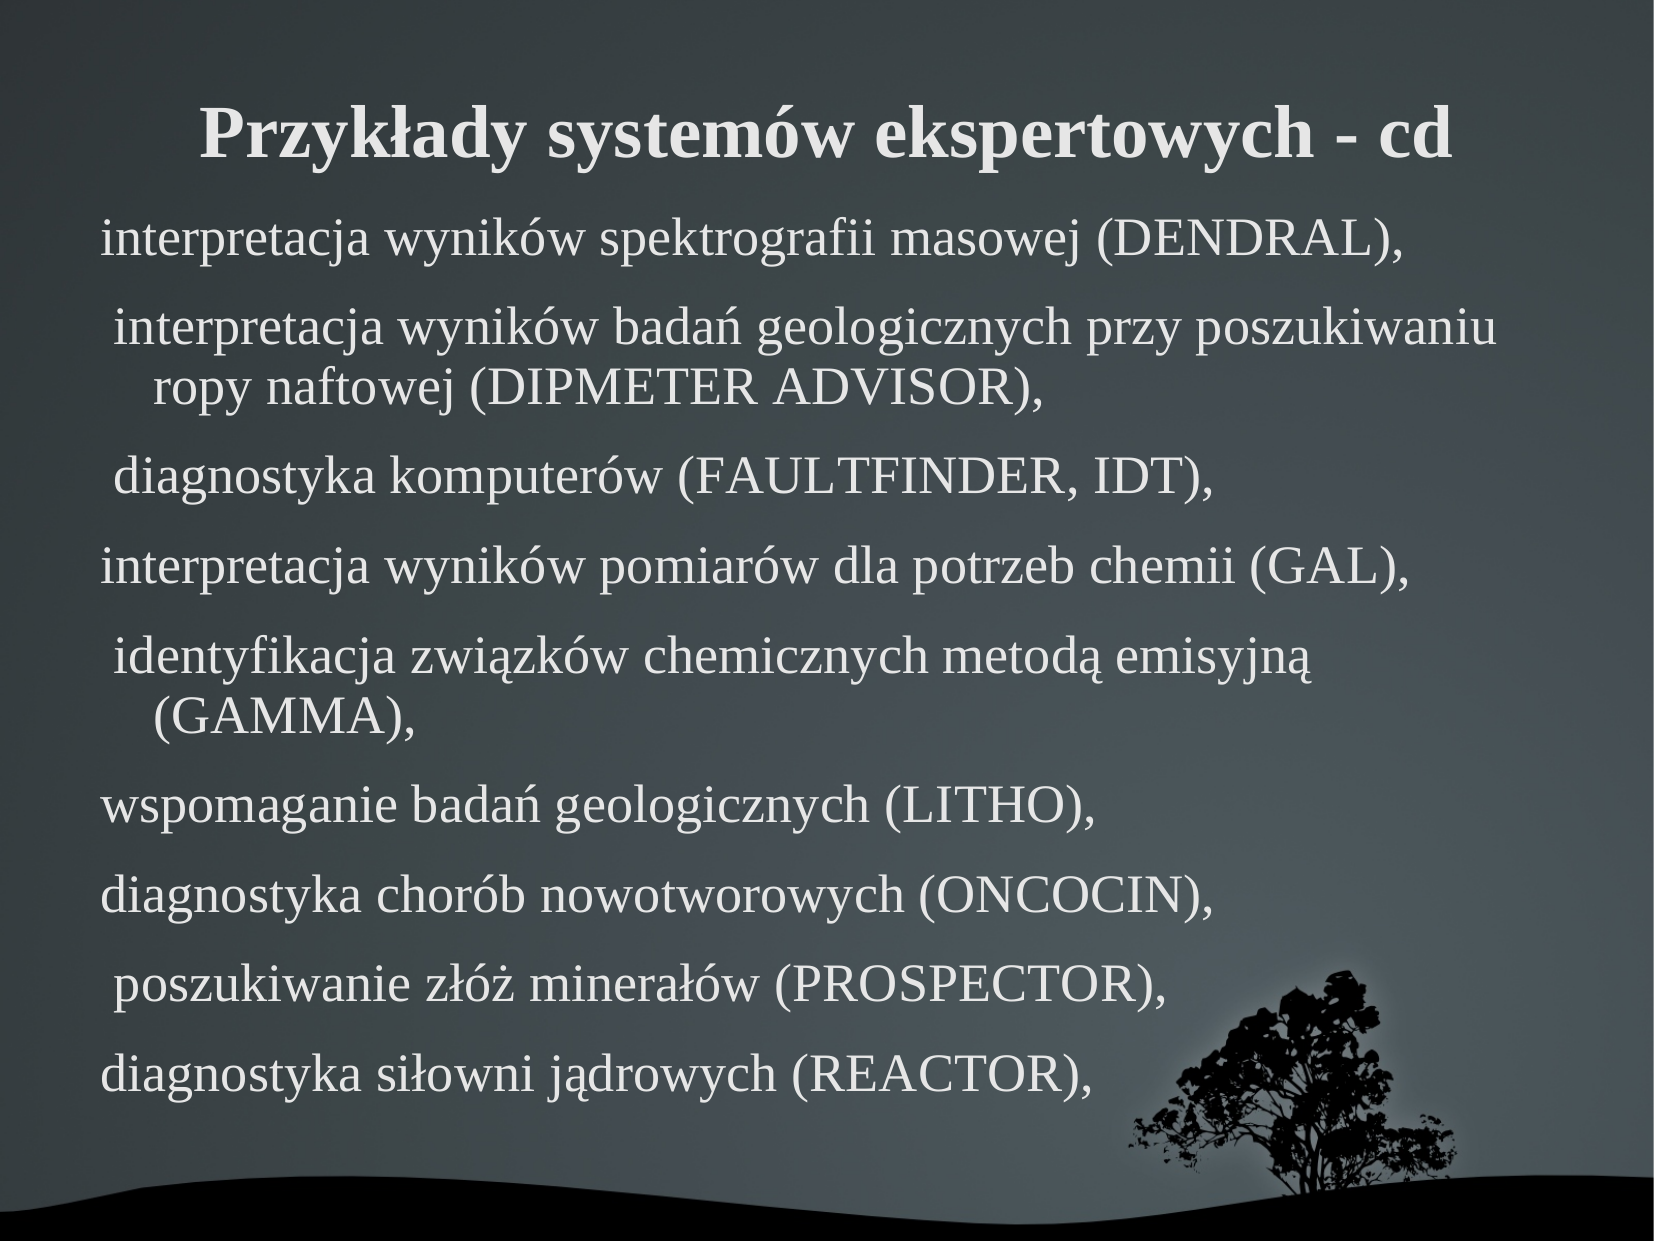

# Przykłady systemów ekspertowych - cd
interpretacja wyników spektrografii masowej (DENDRAL),
 interpretacja wyników badań geologicznych przy poszukiwaniu ropy naftowej (DIPMETER ADVISOR),
 diagnostyka komputerów (FAULTFINDER, IDT),
interpretacja wyników pomiarów dla potrzeb chemii (GAL),
 identyfikacja związków chemicznych metodą emisyjną (GAMMA),
wspomaganie badań geologicznych (LITHO),
diagnostyka chorób nowotworowych (ONCOCIN),
 poszukiwanie złóż minerałów (PROSPECTOR),
diagnostyka siłowni jądrowych (REACTOR),